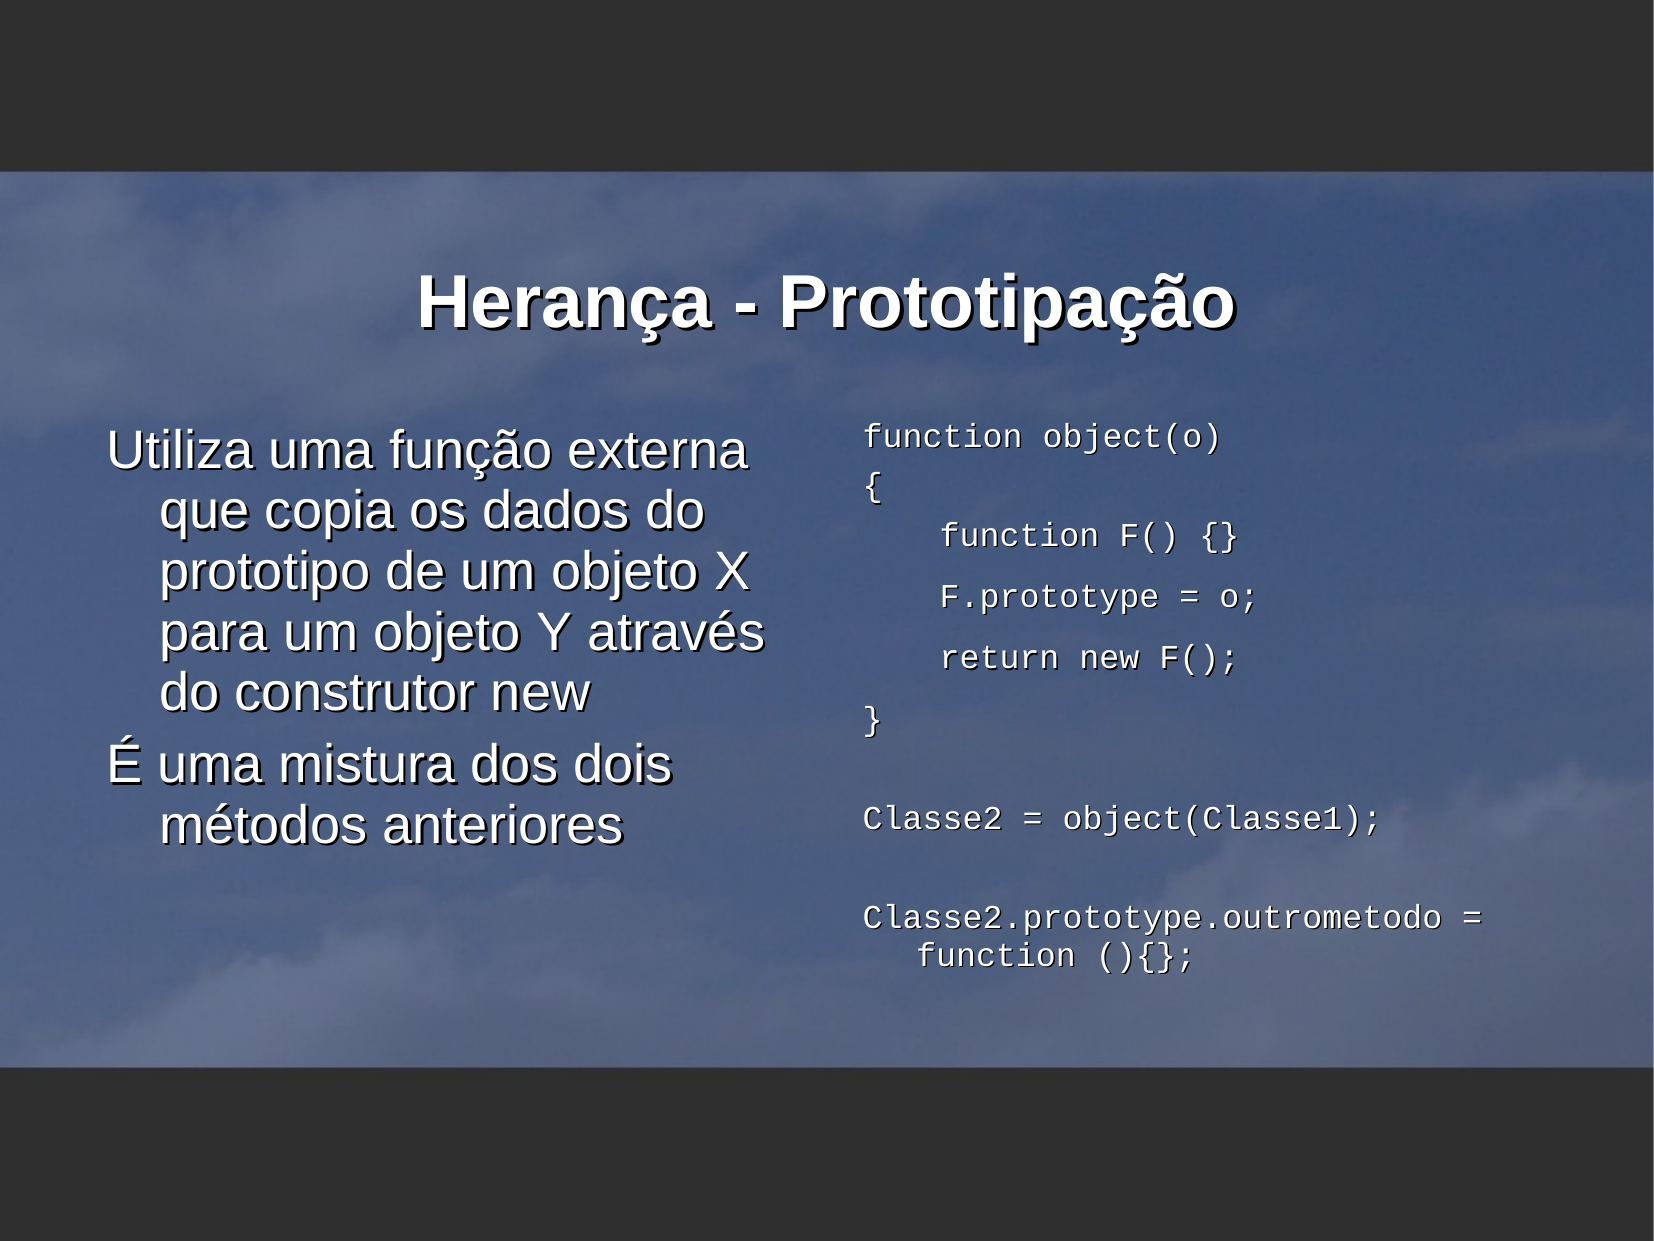

# Herança - Prototipação
Utiliza uma função externa que copia os dados do prototipo de um objeto X para um objeto Y através do construtor new
É uma mistura dos dois métodos anteriores
function object(o)
{
function F() {}
F.prototype = o;
return new F();
}
Classe2 = object(Classe1);
Classe2.prototype.outrometodo = function (){};